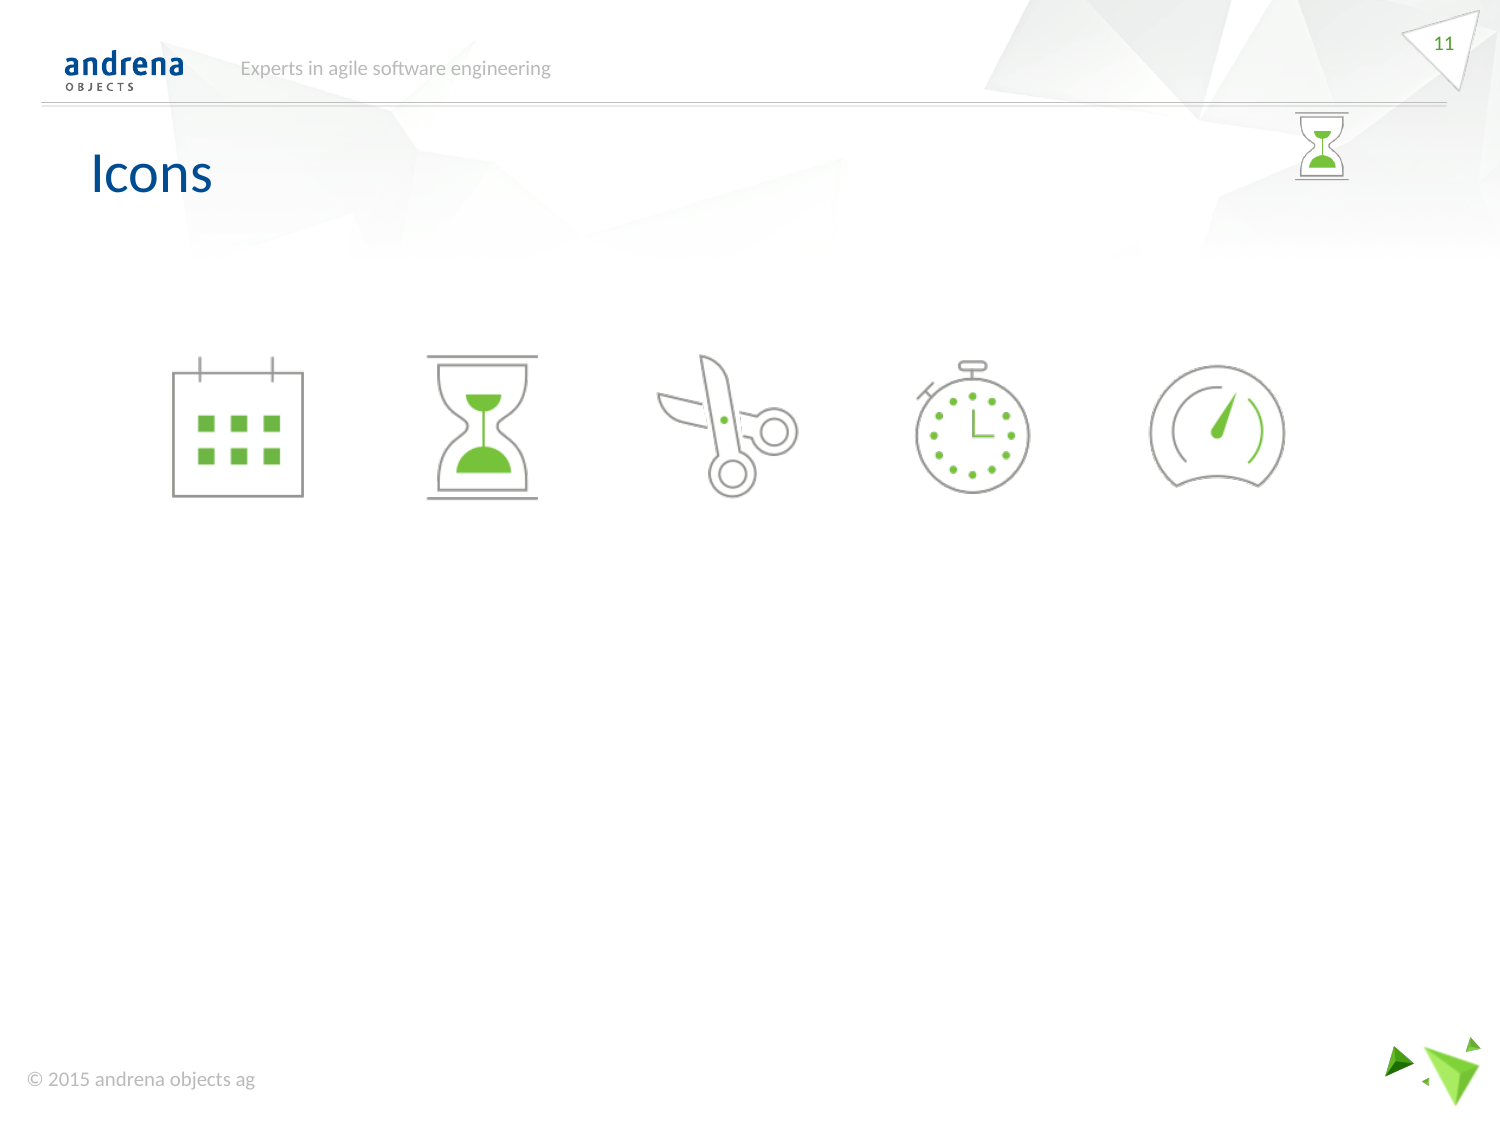

Experts in agile software engineering
Icons
#